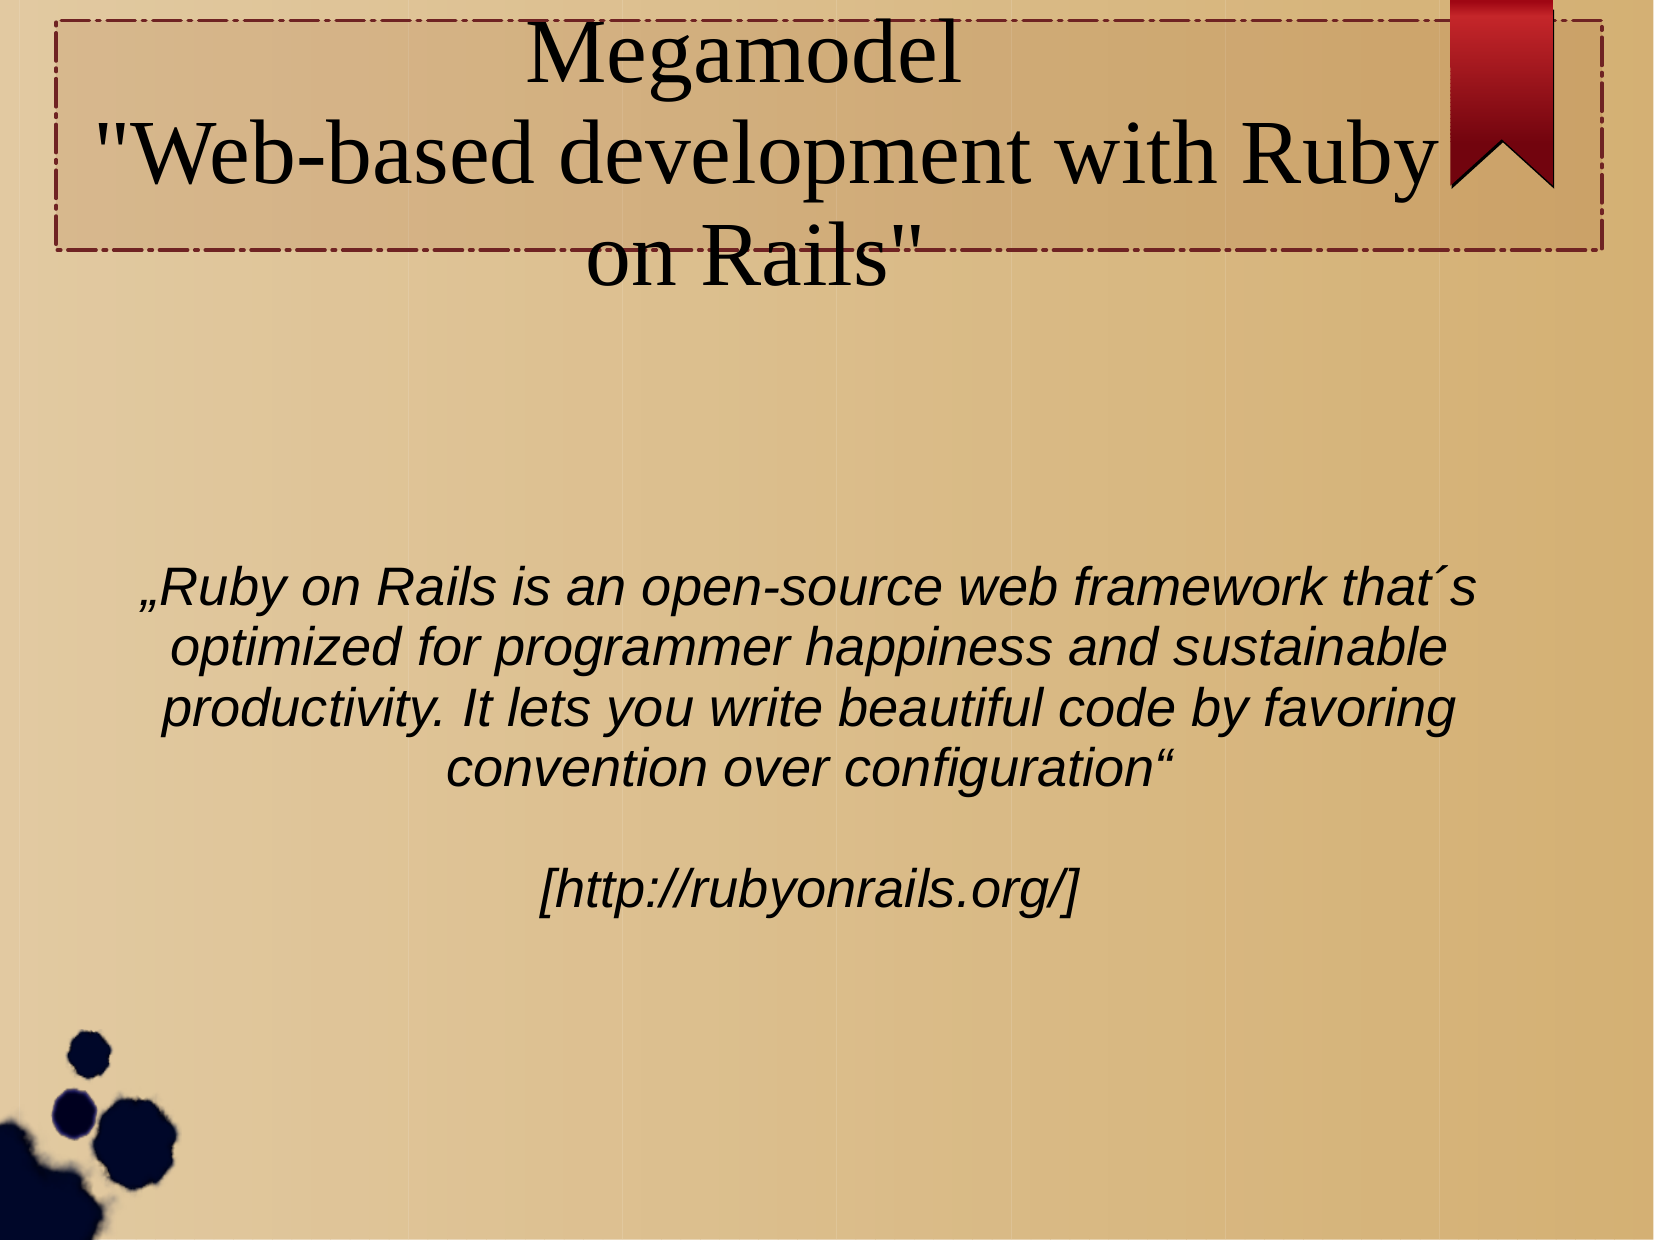

# Megamodel "Web-based development with Ruby on Rails"
„Ruby on Rails is an open-source web framework that´s optimized for programmer happiness and sustainable productivity. It lets you write beautiful code by favoring convention over configuration“
[http://rubyonrails.org/]